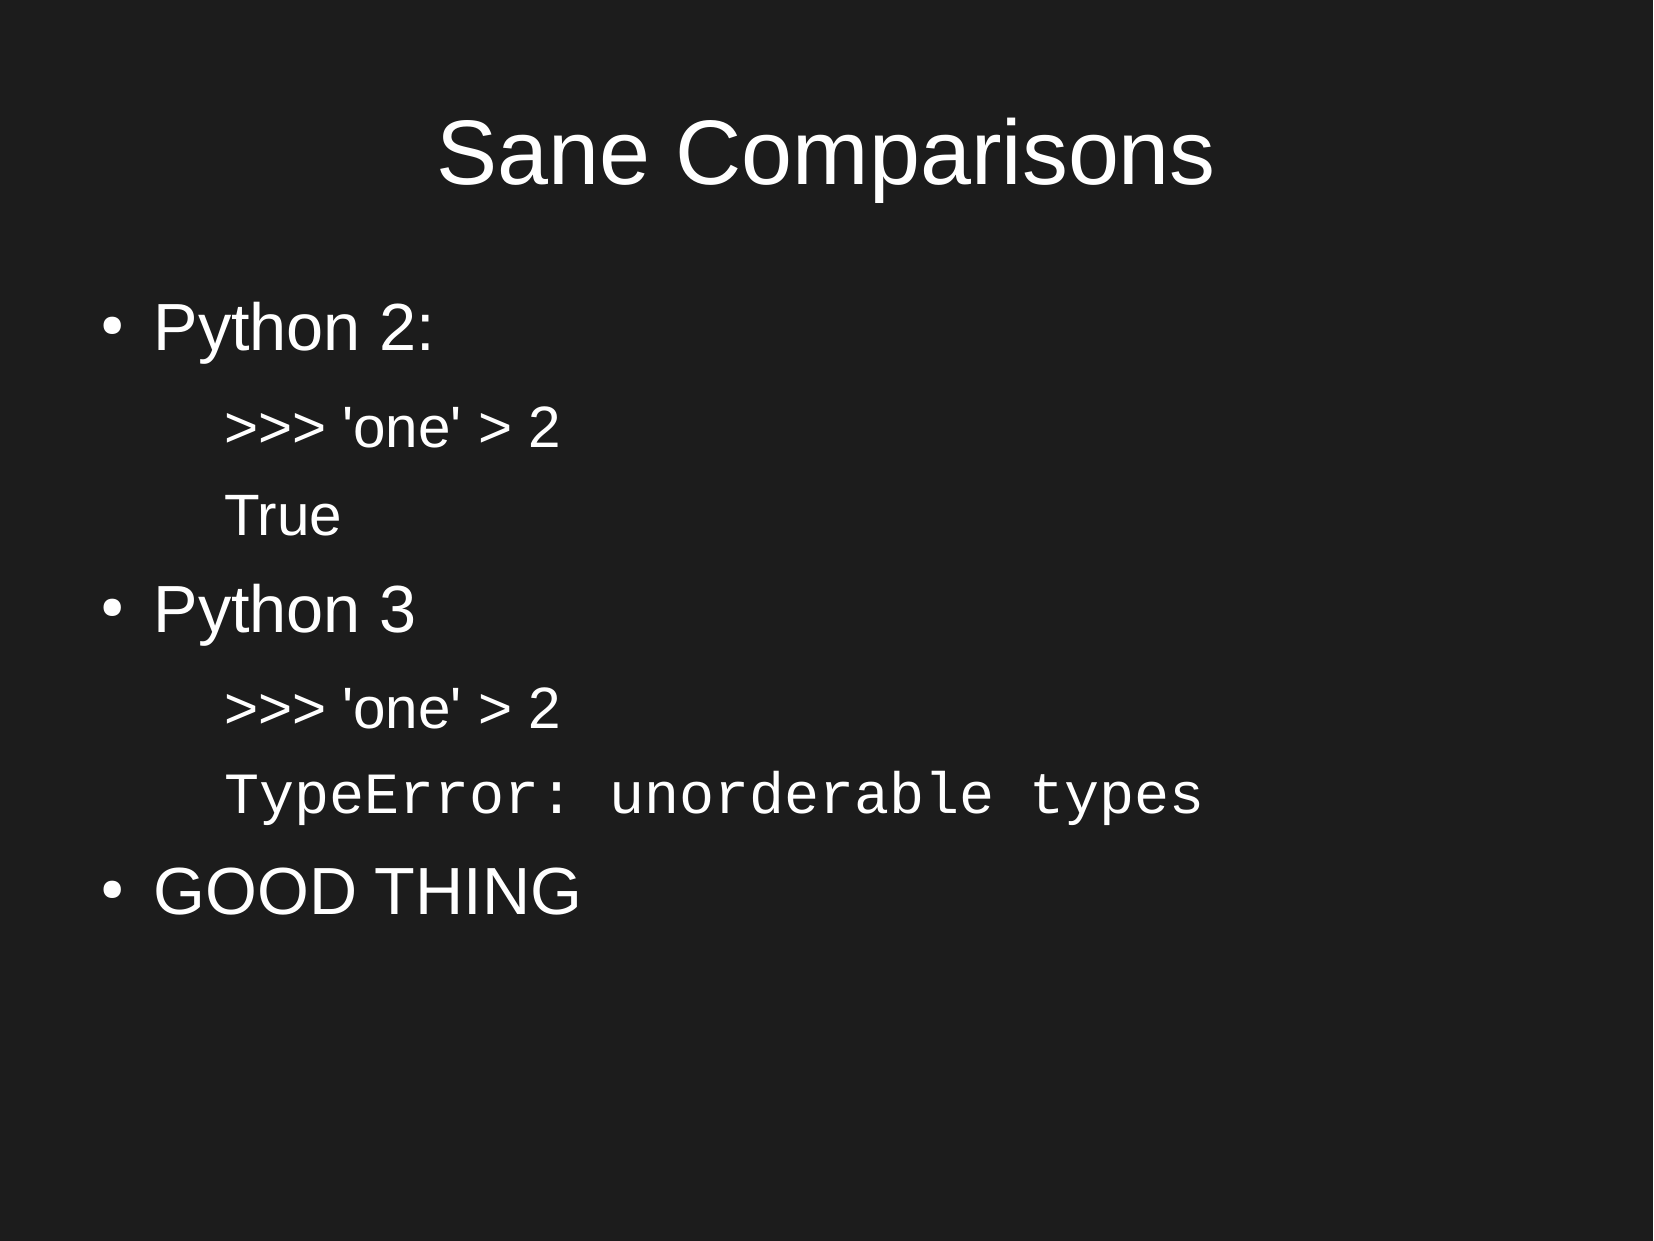

# Sane Comparisons
Python 2:
>>> 'one' > 2
True
Python 3
>>> 'one' > 2
TypeError: unorderable types
GOOD THING